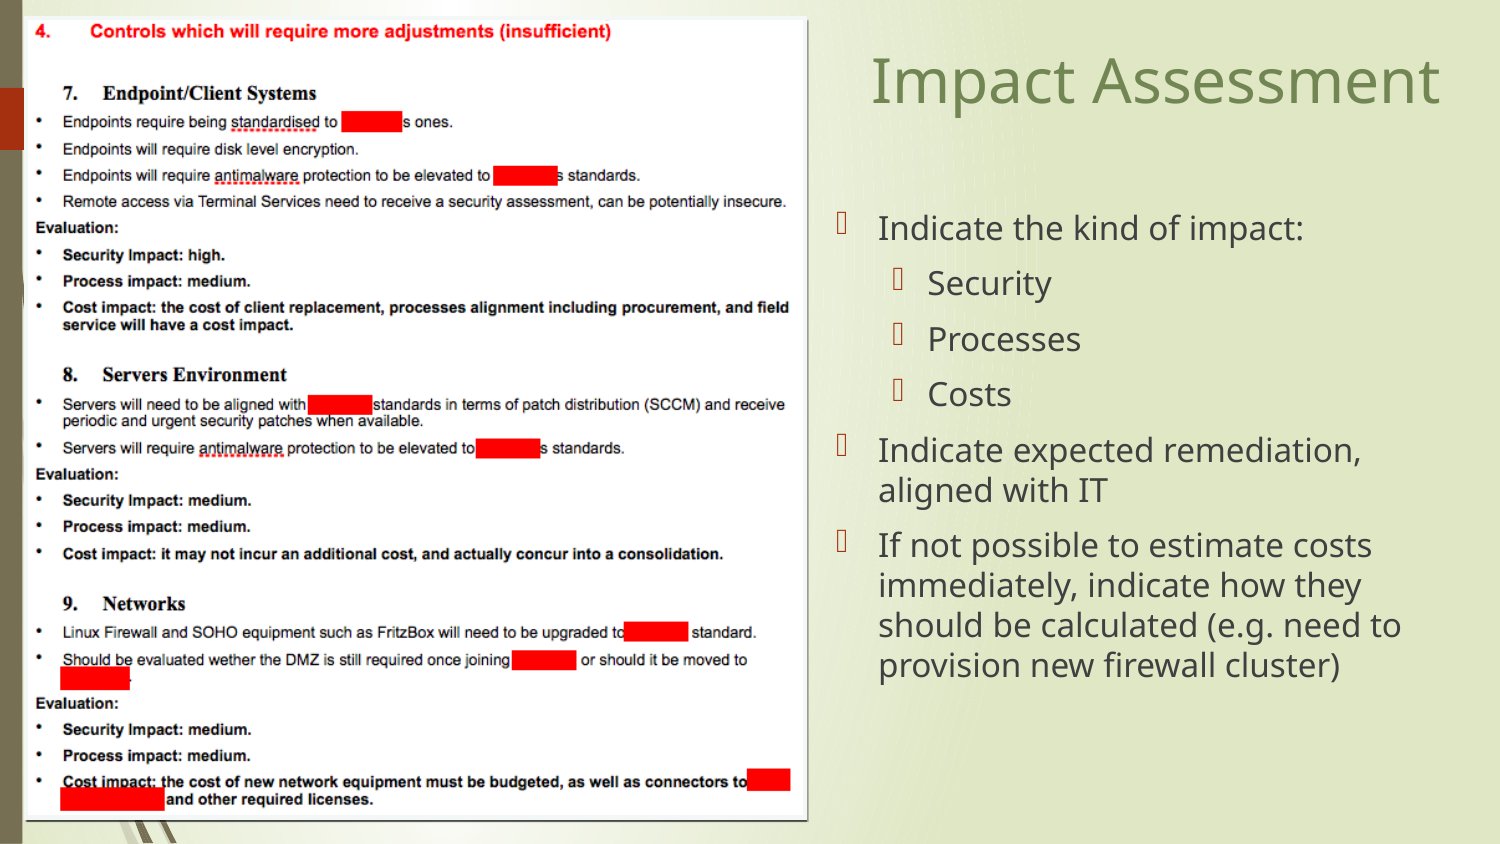

# Impact Assessment
Indicate the kind of impact:
Security
Processes
Costs
Indicate expected remediation, aligned with IT
If not possible to estimate costs immediately, indicate how they should be calculated (e.g. need to provision new firewall cluster)